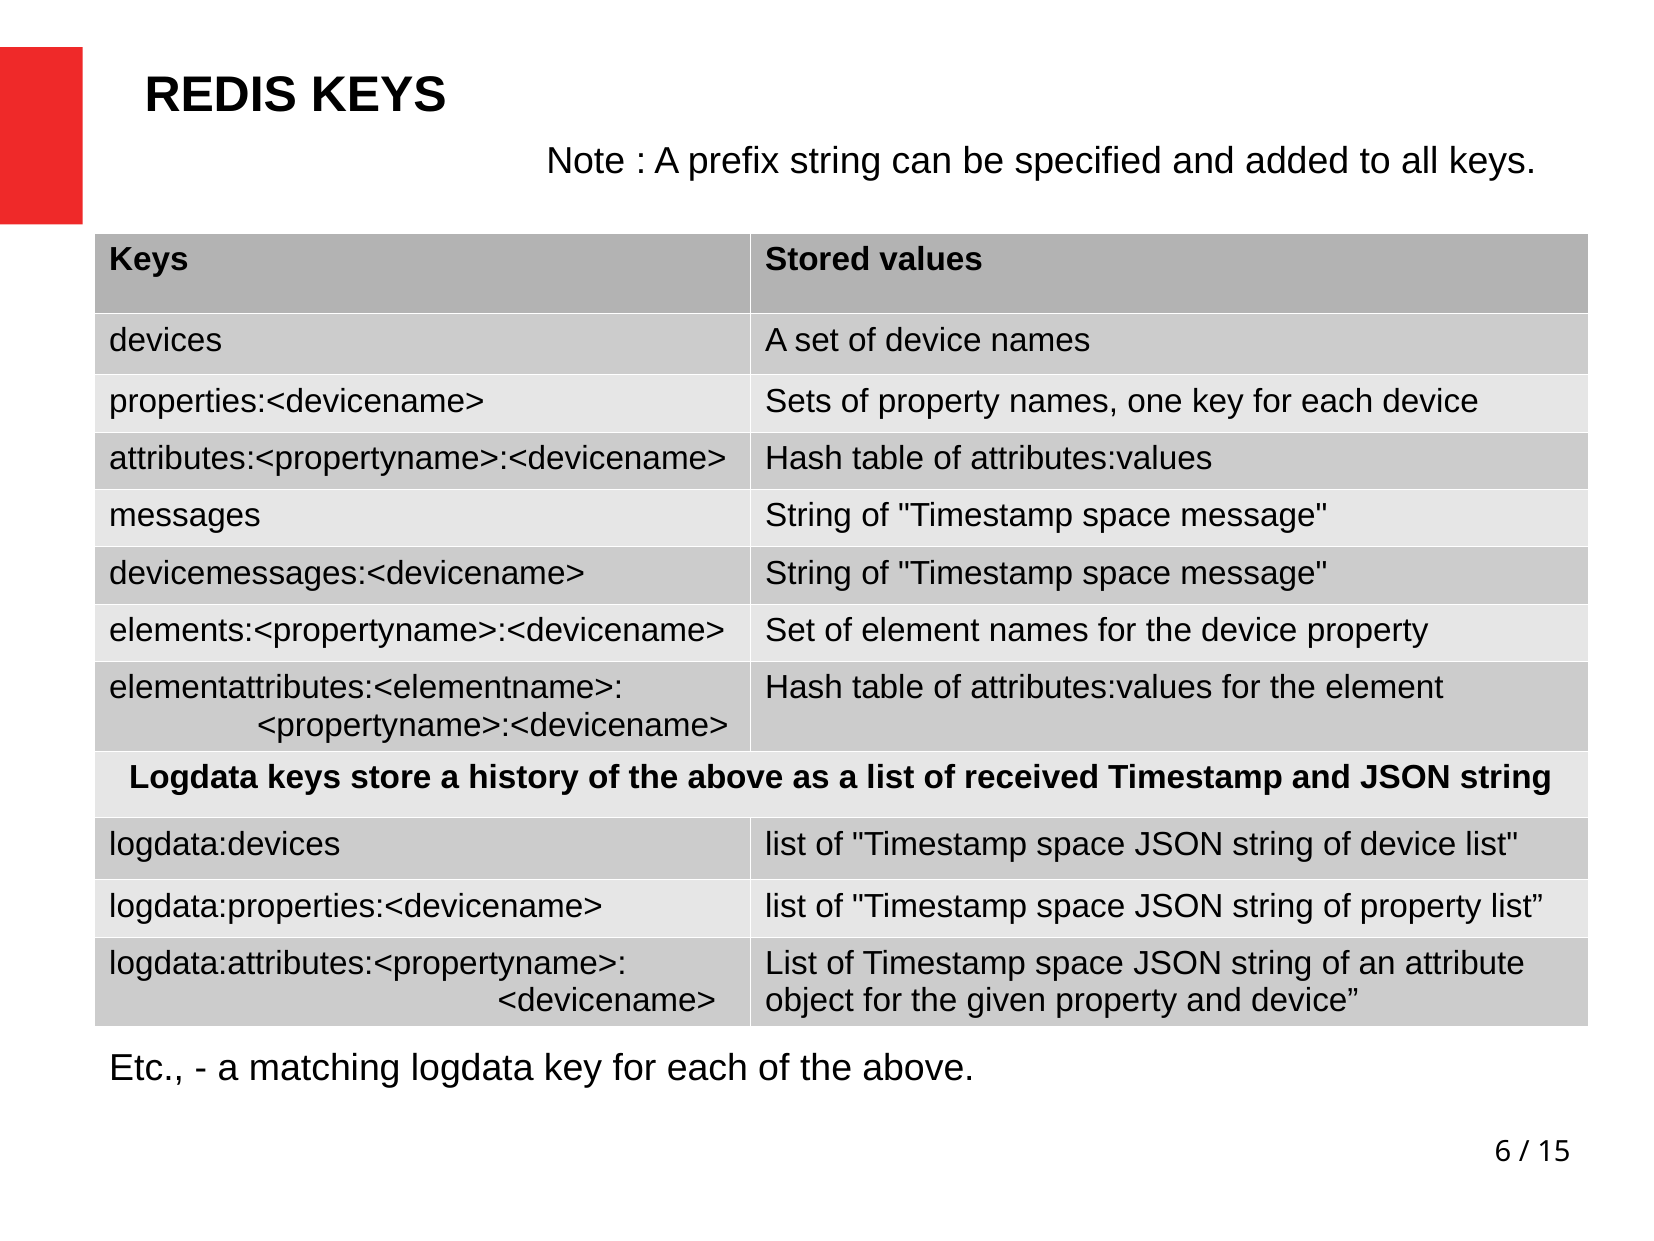

REDIS KEYS
Note : A prefix string can be specified and added to all keys.
| Keys | Stored values |
| --- | --- |
| devices | A set of device names |
| properties:<devicename> | Sets of property names, one key for each device |
| attributes:<propertyname>:<devicename> | Hash table of attributes:values |
| messages | String of "Timestamp space message" |
| devicemessages:<devicename> | String of "Timestamp space message" |
| elements:<propertyname>:<devicename> | Set of element names for the device property |
| elementattributes:<elementname>: <propertyname>:<devicename> | Hash table of attributes:values for the element |
| Logdata keys store a history of the above as a list of received Timestamp and JSON string | |
| logdata:devices | list of "Timestamp space JSON string of device list" |
| logdata:properties:<devicename> | list of "Timestamp space JSON string of property list” |
| logdata:attributes:<propertyname>: <devicename> | List of Timestamp space JSON string of an attribute object for the given property and device” |
Etc., - a matching logdata key for each of the above.
6